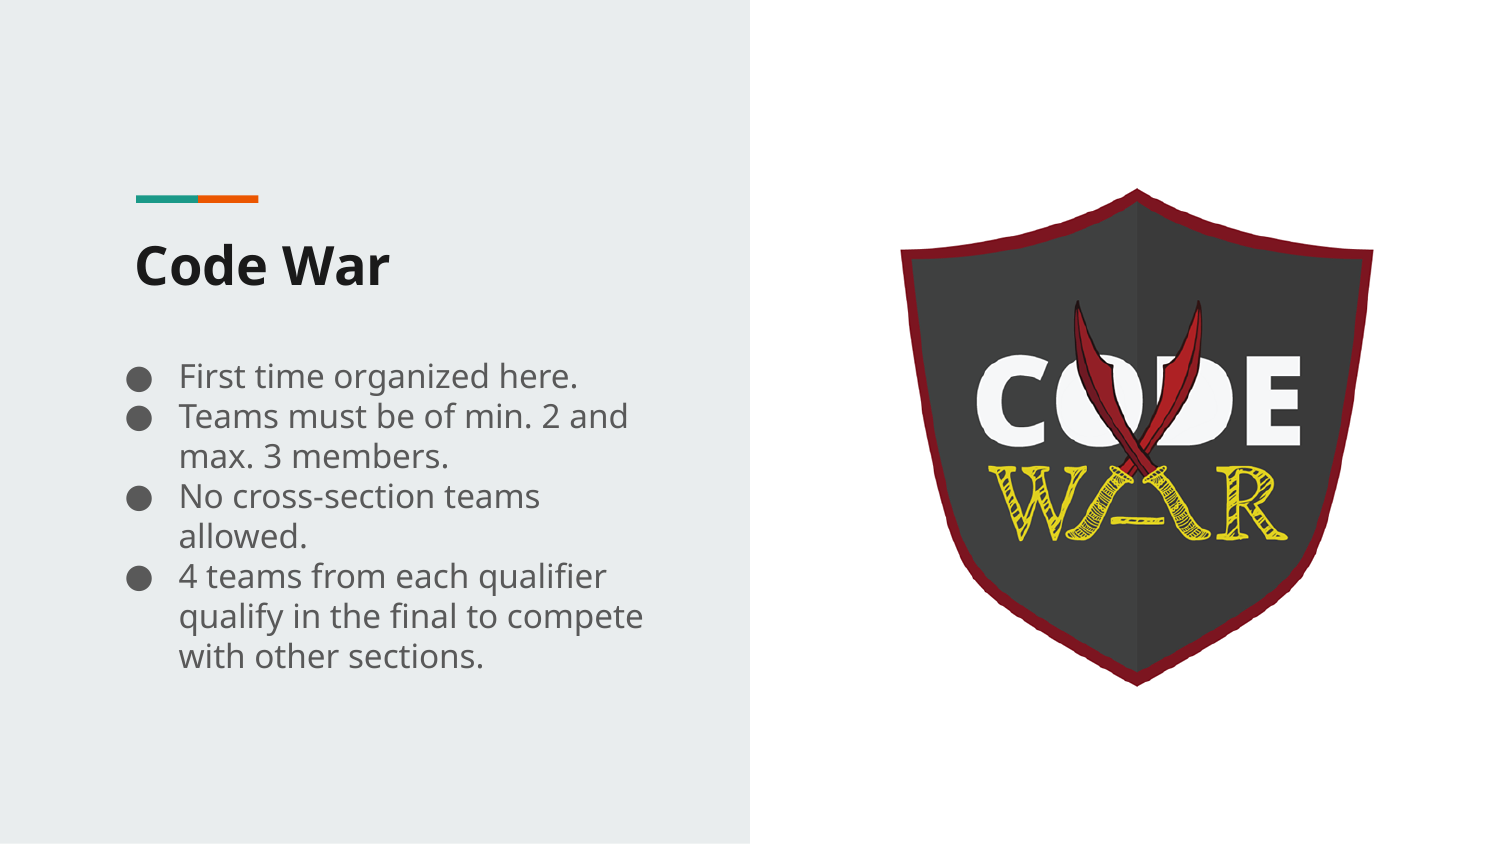

# Code War
First time organized here.
Teams must be of min. 2 and max. 3 members.
No cross-section teams allowed.
4 teams from each qualifier qualify in the final to compete with other sections.